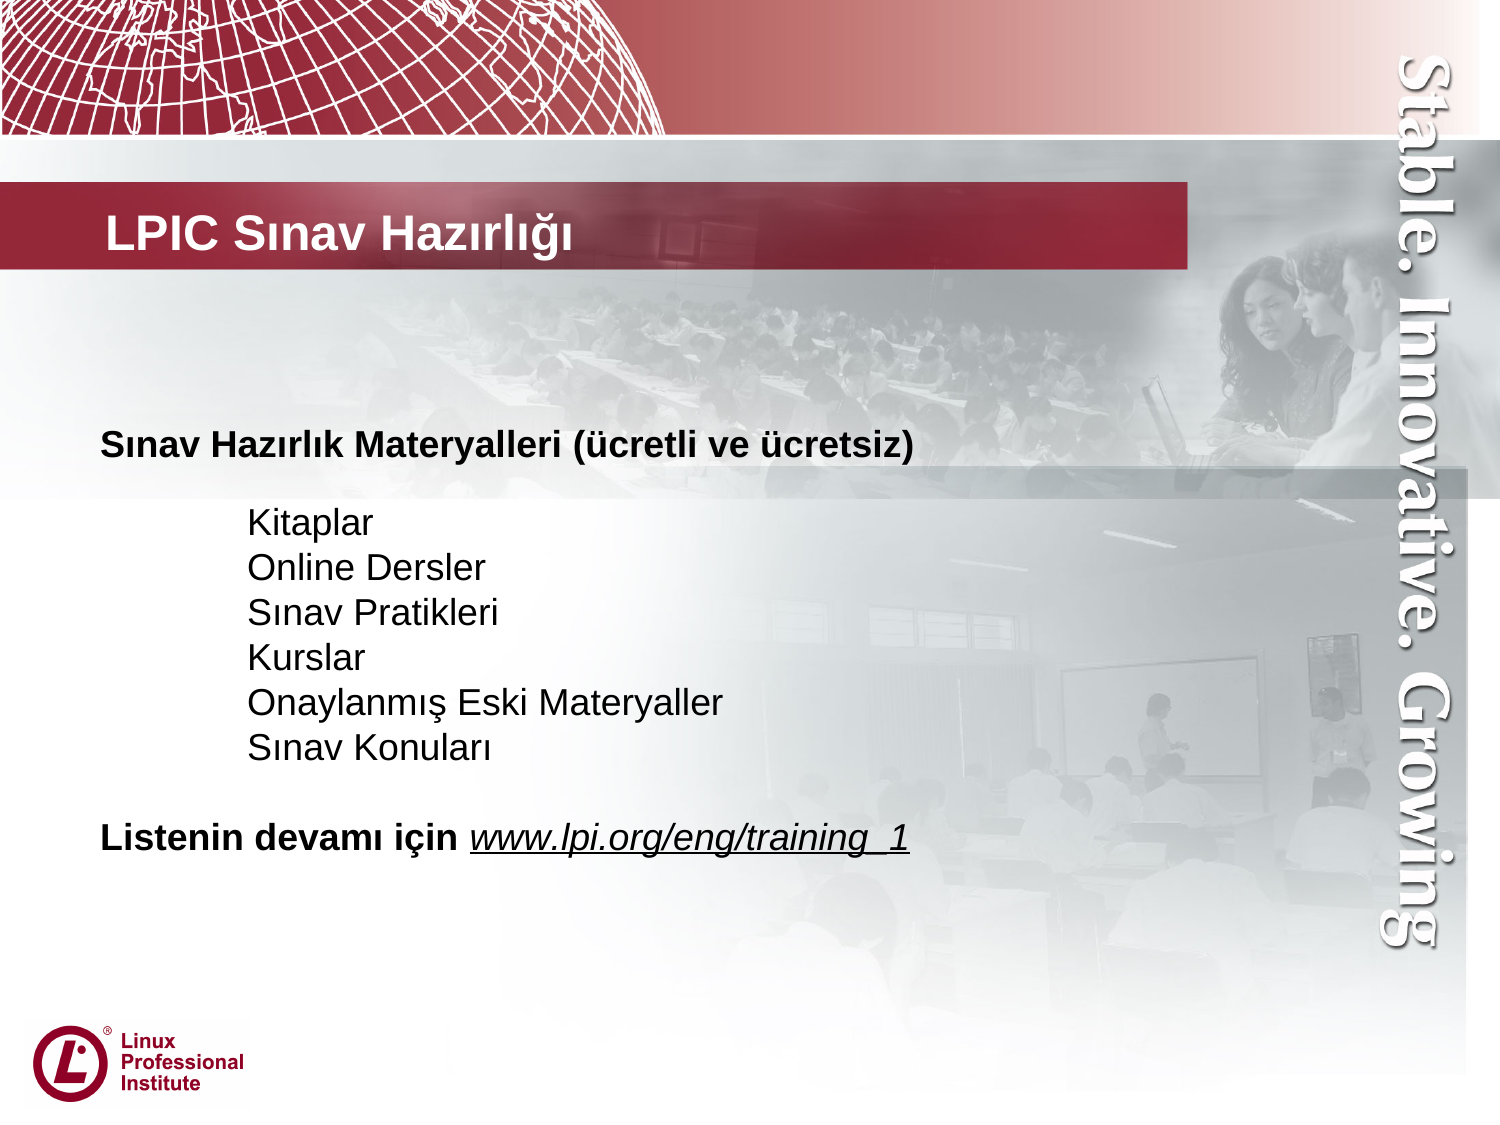

LPIC Sınav Hazırlığı
Sınav Hazırlık Materyalleri (ücretli ve ücretsiz)
			Kitaplar
			Online Dersler
			Sınav Pratikleri
			Kurslar
			Onaylanmış Eski Materyaller
			Sınav Konuları
Listenin devamı için www.lpi.org/eng/training_1